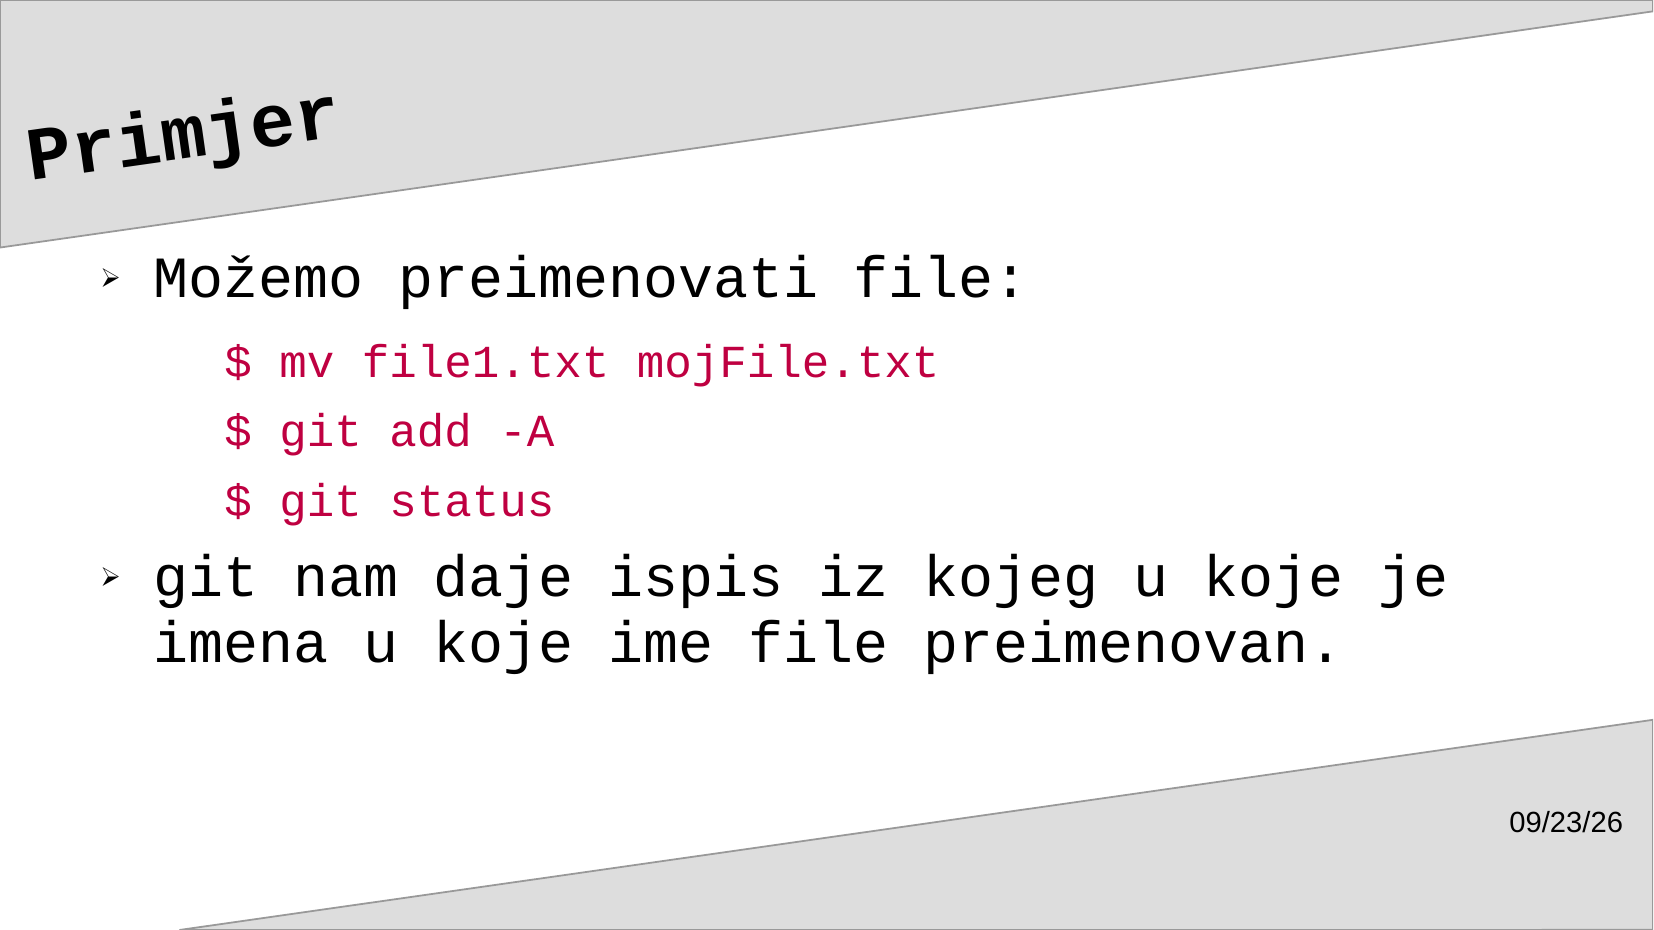

# Primjer
Možemo preimenovati file:
$ mv file1.txt mojFile.txt
$ git add -A
$ git status
git nam daje ispis iz kojeg u koje je imena u koje ime file preimenovan.
61